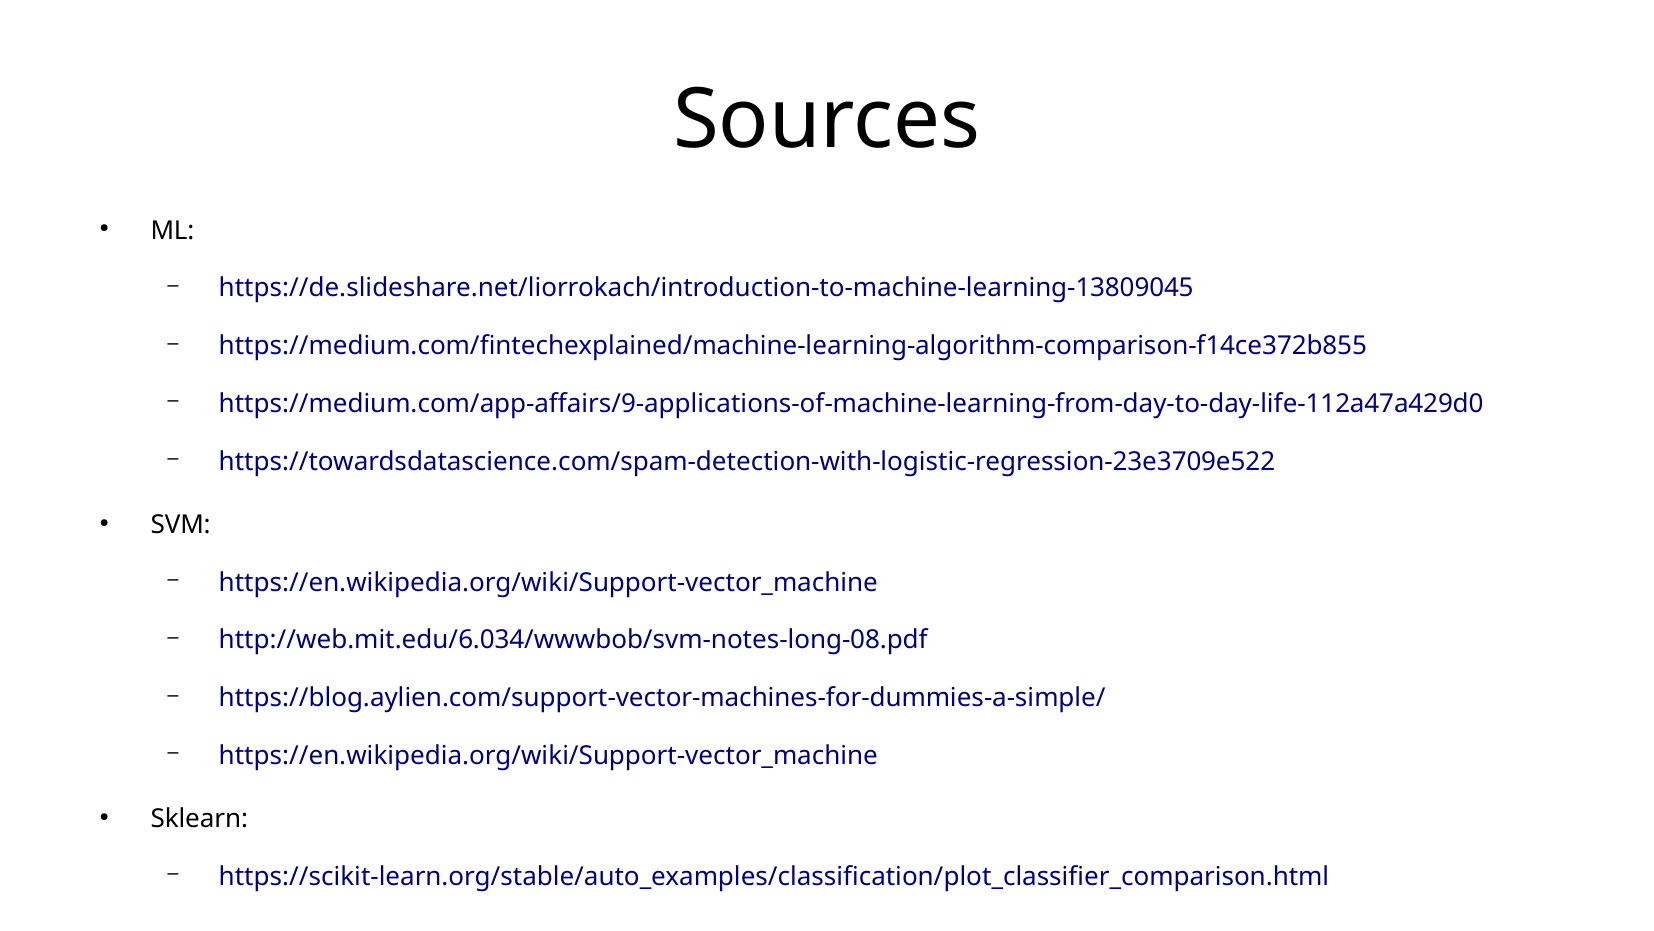

# Sources
ML:
https://de.slideshare.net/liorrokach/introduction-to-machine-learning-13809045
https://medium.com/fintechexplained/machine-learning-algorithm-comparison-f14ce372b855
https://medium.com/app-affairs/9-applications-of-machine-learning-from-day-to-day-life-112a47a429d0
https://towardsdatascience.com/spam-detection-with-logistic-regression-23e3709e522
SVM:
https://en.wikipedia.org/wiki/Support-vector_machine
http://web.mit.edu/6.034/wwwbob/svm-notes-long-08.pdf
https://blog.aylien.com/support-vector-machines-for-dummies-a-simple/
https://en.wikipedia.org/wiki/Support-vector_machine
Sklearn:
https://scikit-learn.org/stable/auto_examples/classification/plot_classifier_comparison.html